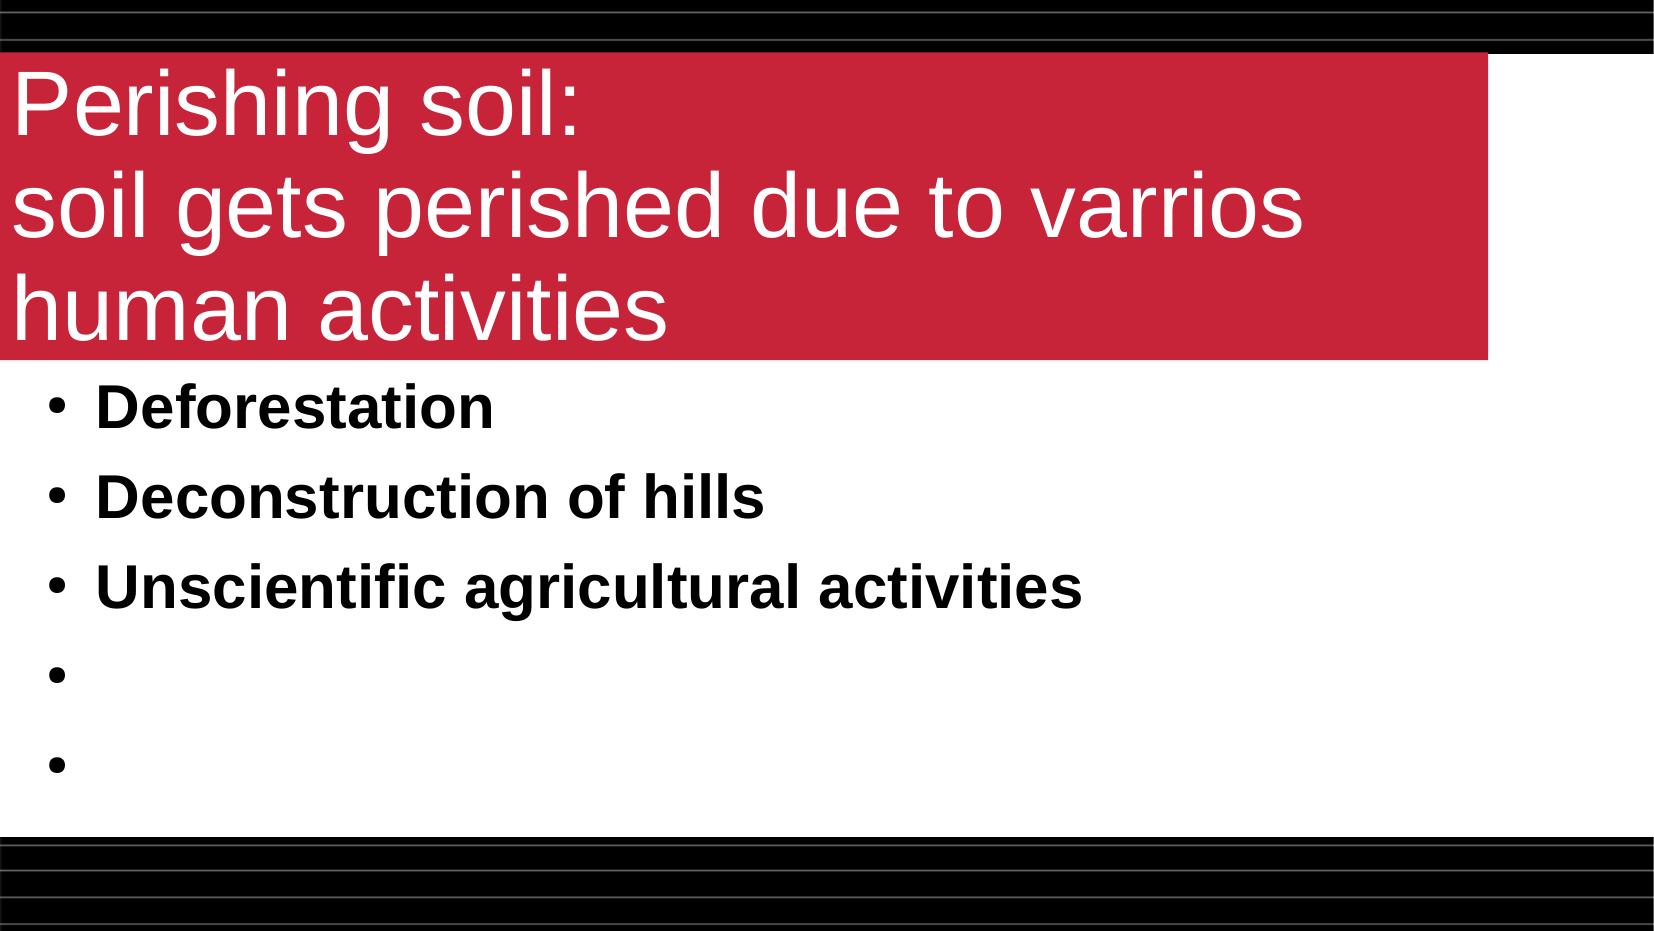

# Perishing soil: soil gets perished due to varrios human activities
Deforestation
Deconstruction of hills
Unscientific agricultural activities